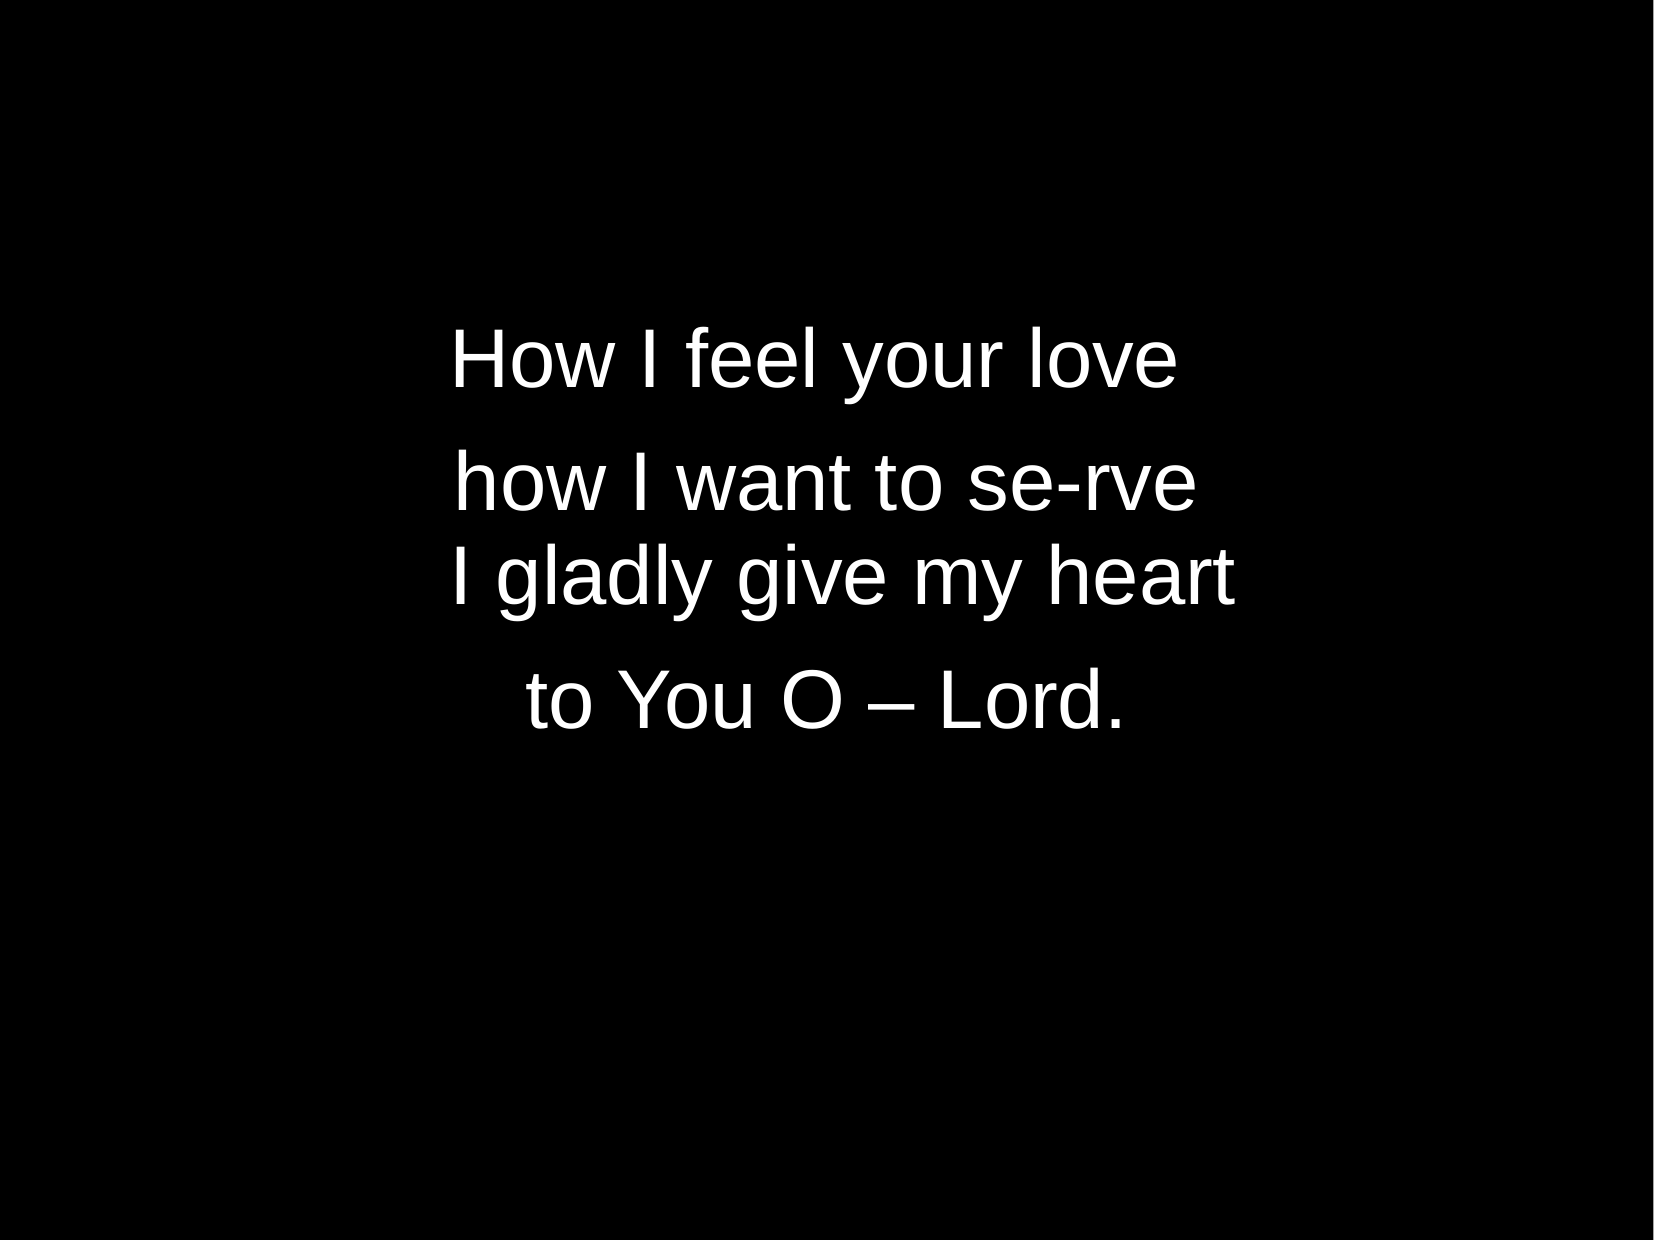

#
How I feel your love
how I want to se-rve
I gladly give my heart
to You O – Lord.